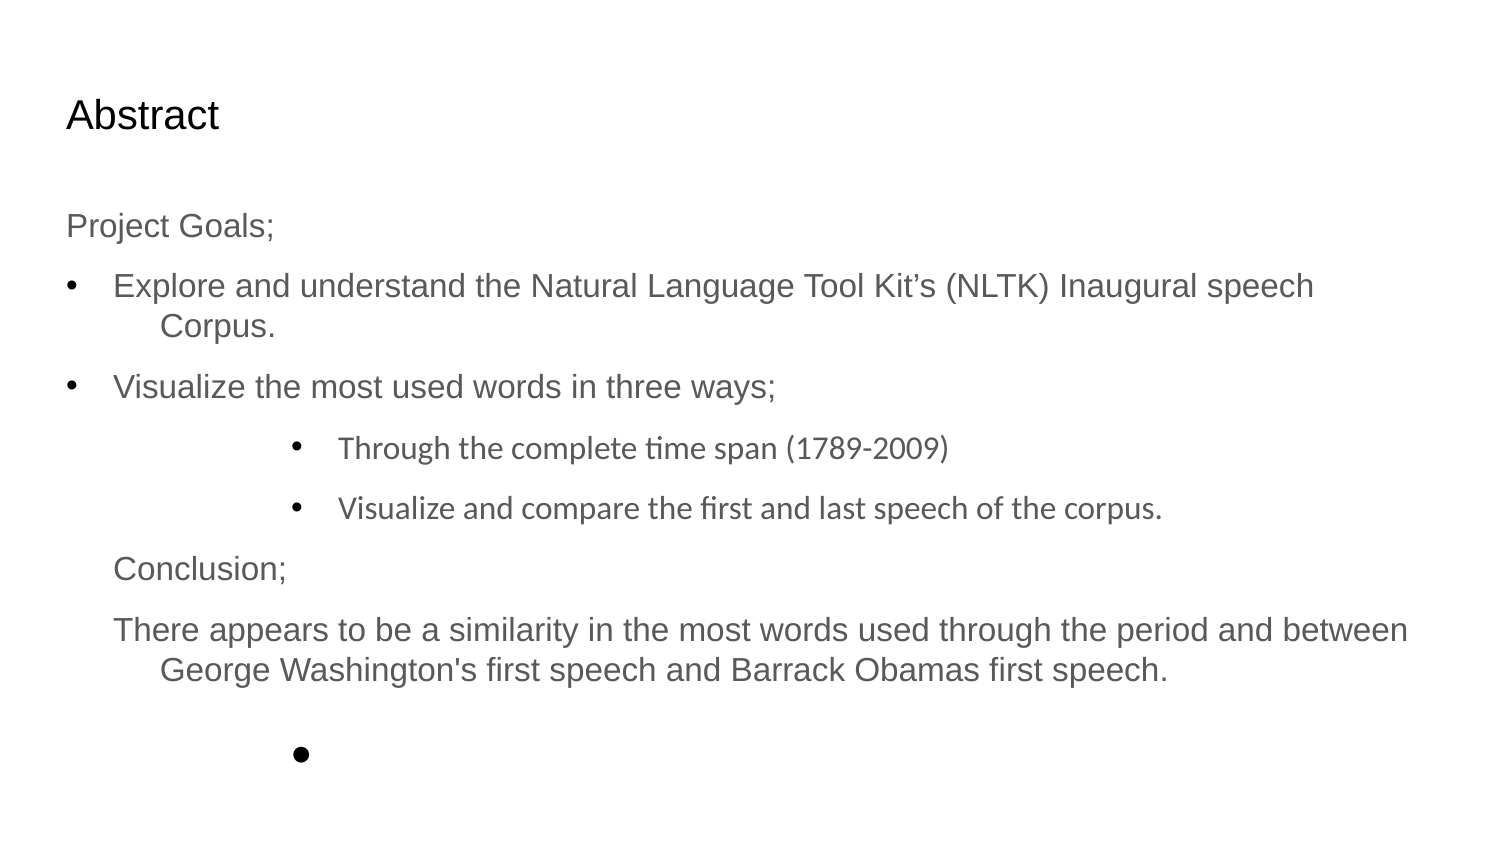

# Abstract
Project Goals;
Explore and understand the Natural Language Tool Kit’s (NLTK) Inaugural speech Corpus.
Visualize the most used words in three ways;
Through the complete time span (1789-2009)
Visualize and compare the first and last speech of the corpus.
Conclusion;
There appears to be a similarity in the most words used through the period and between George Washington's first speech and Barrack Obamas first speech.